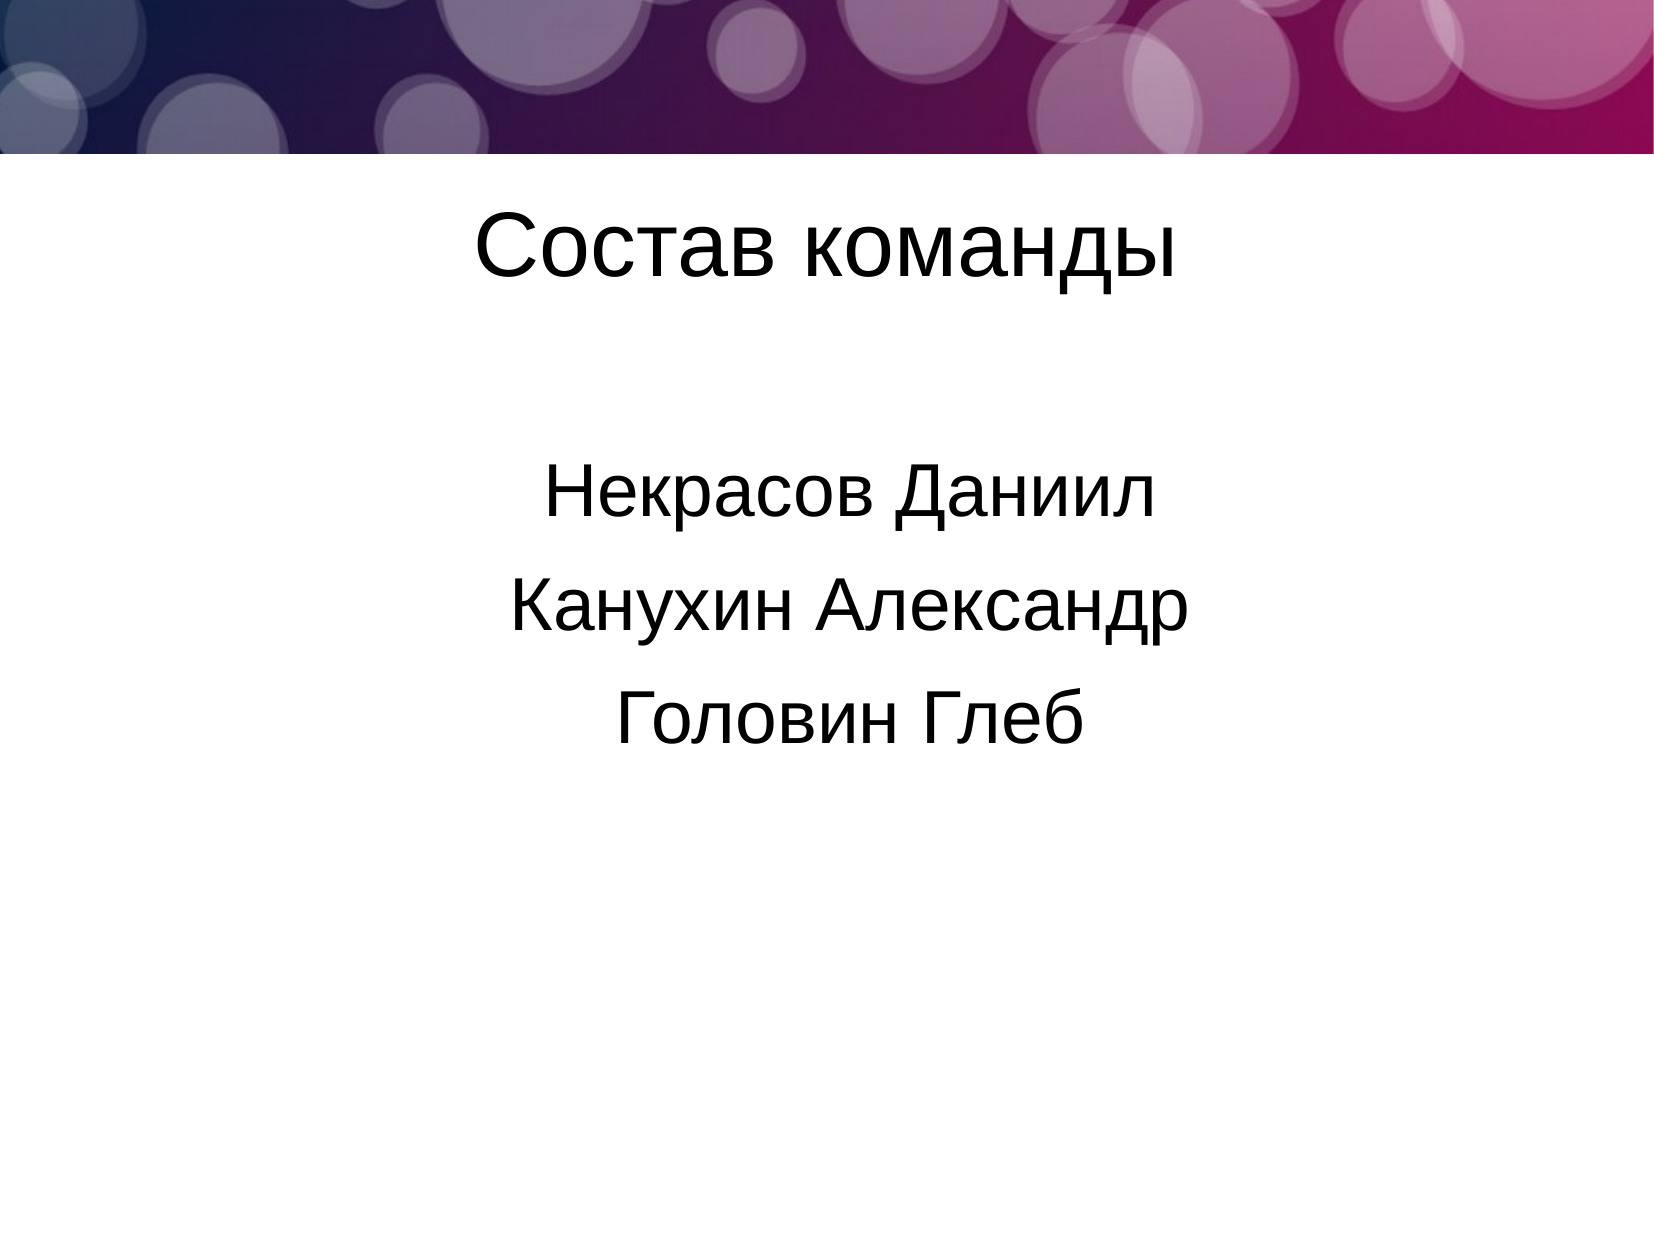

# Состав команды
Некрасов Даниил
Канухин Александр
Головин Глеб